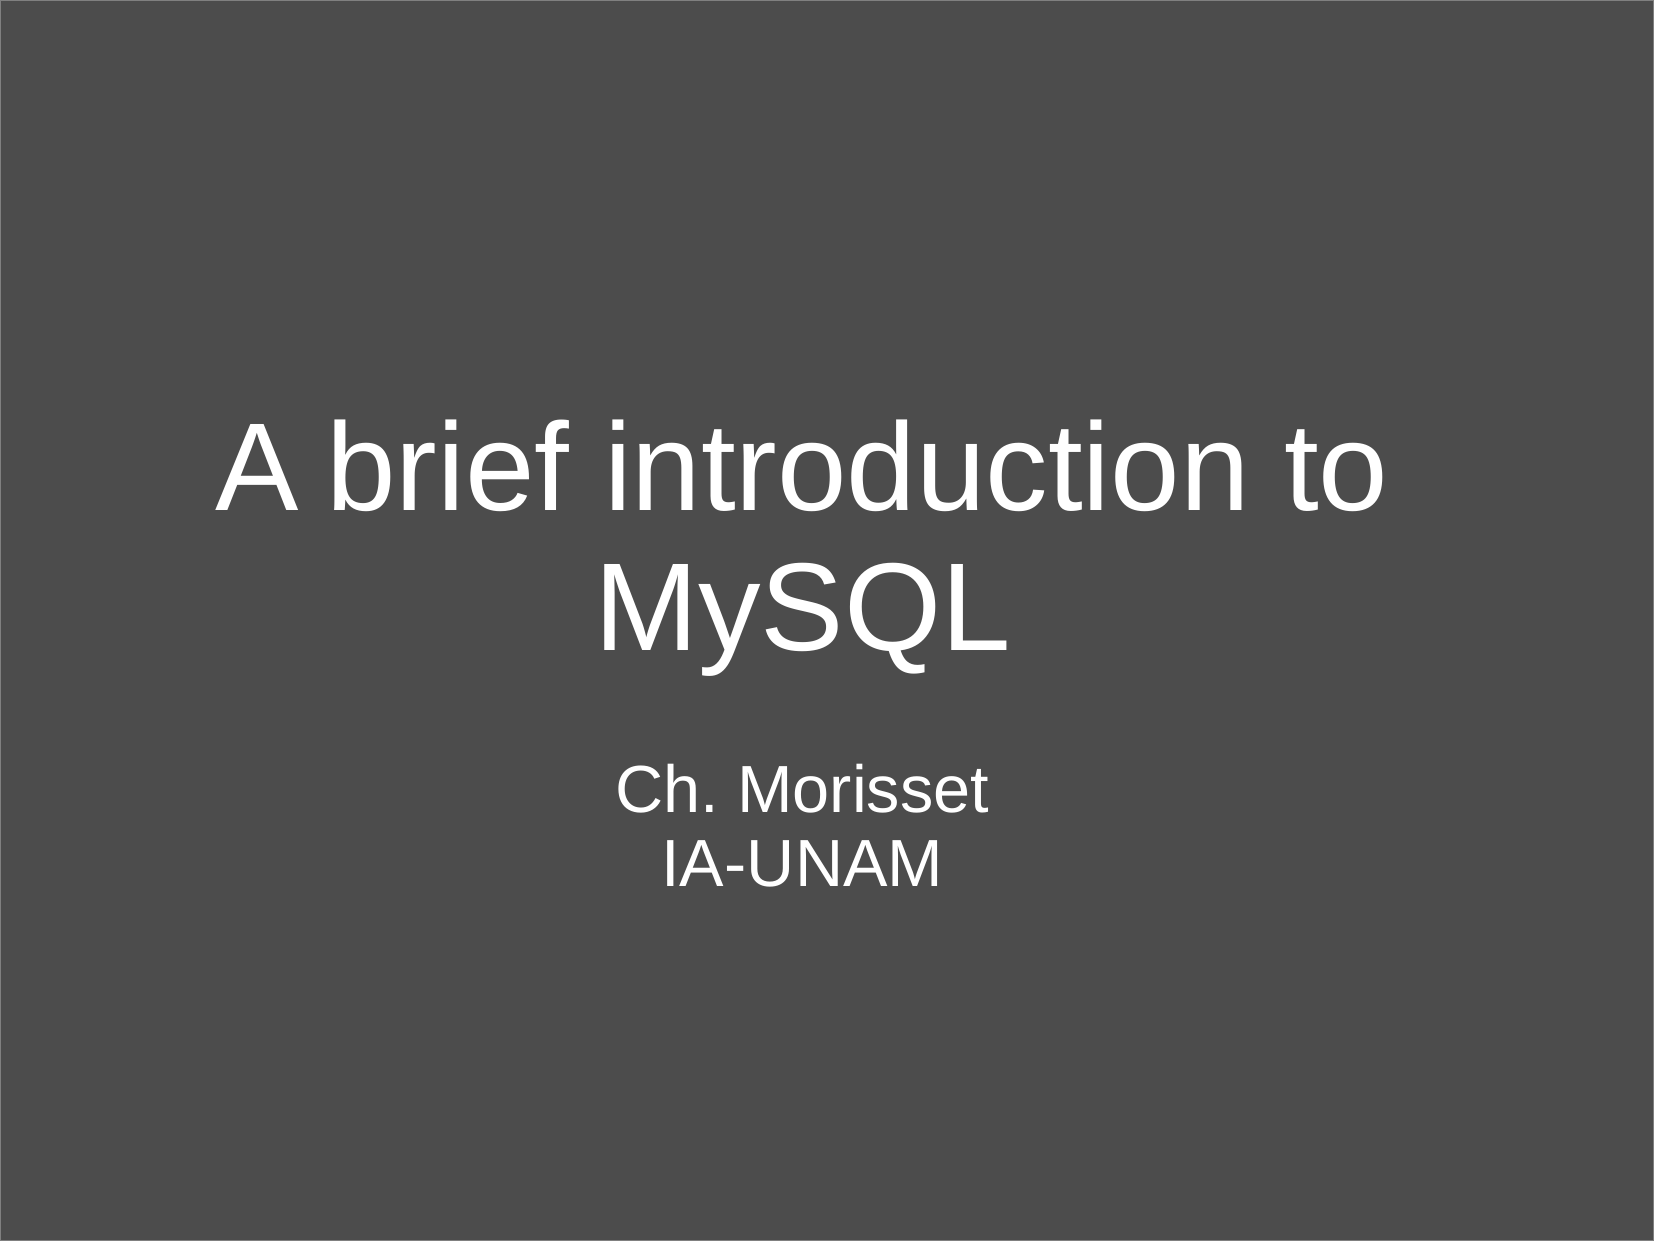

# A brief introduction to MySQL
Ch. Morisset
IA-UNAM